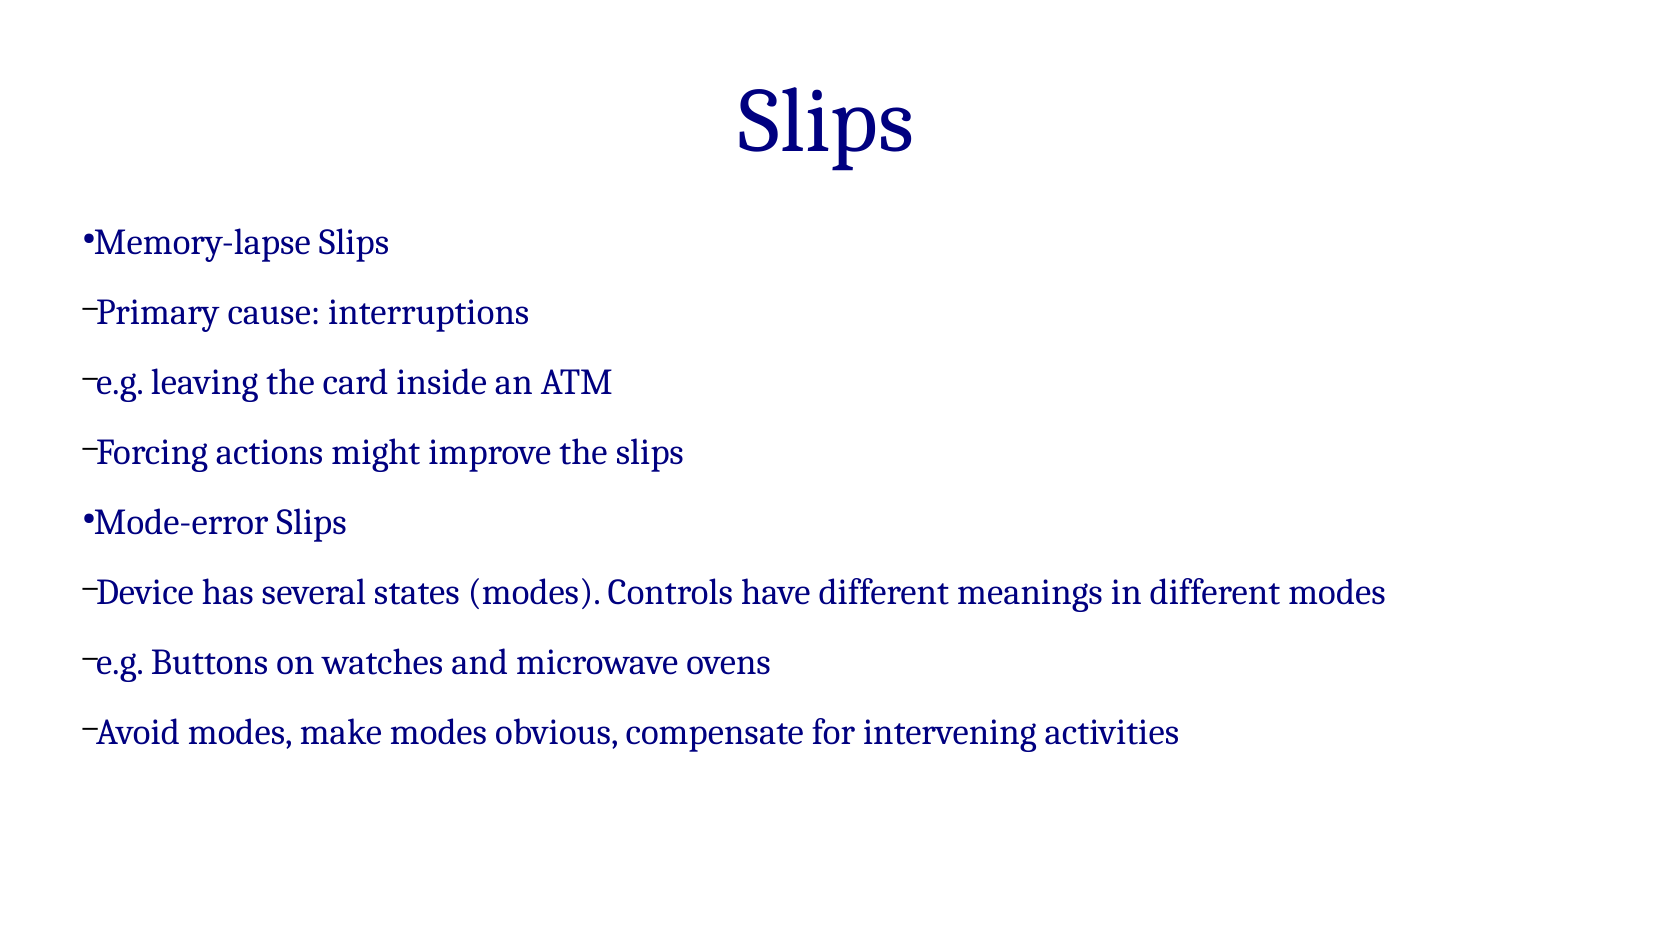

# Slips
Memory-lapse Slips
Primary cause: interruptions
e.g. leaving the card inside an ATM
Forcing actions might improve the slips
Mode-error Slips
Device has several states (modes). Controls have different meanings in different modes
e.g. Buttons on watches and microwave ovens
Avoid modes, make modes obvious, compensate for intervening activities